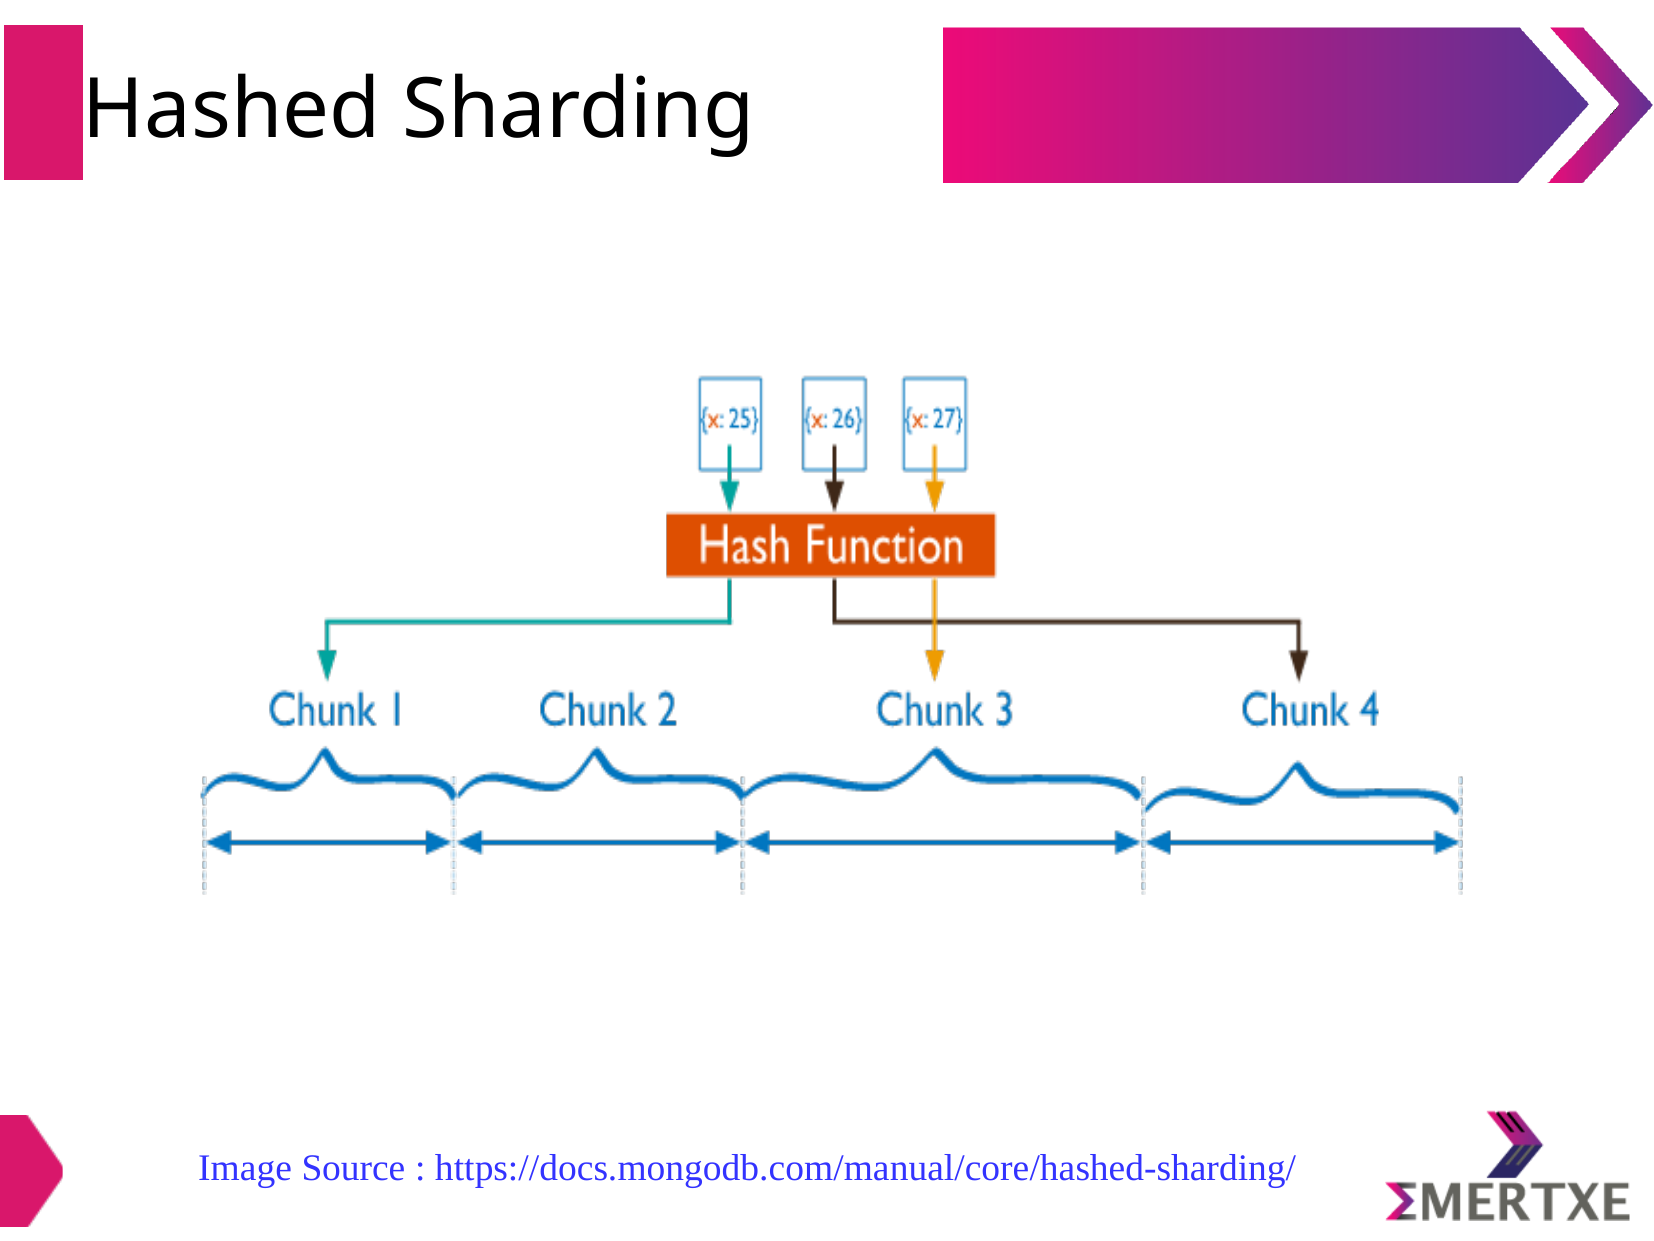

# Hashed Sharding
Image Source : https://docs.mongodb.com/manual/core/hashed-sharding/